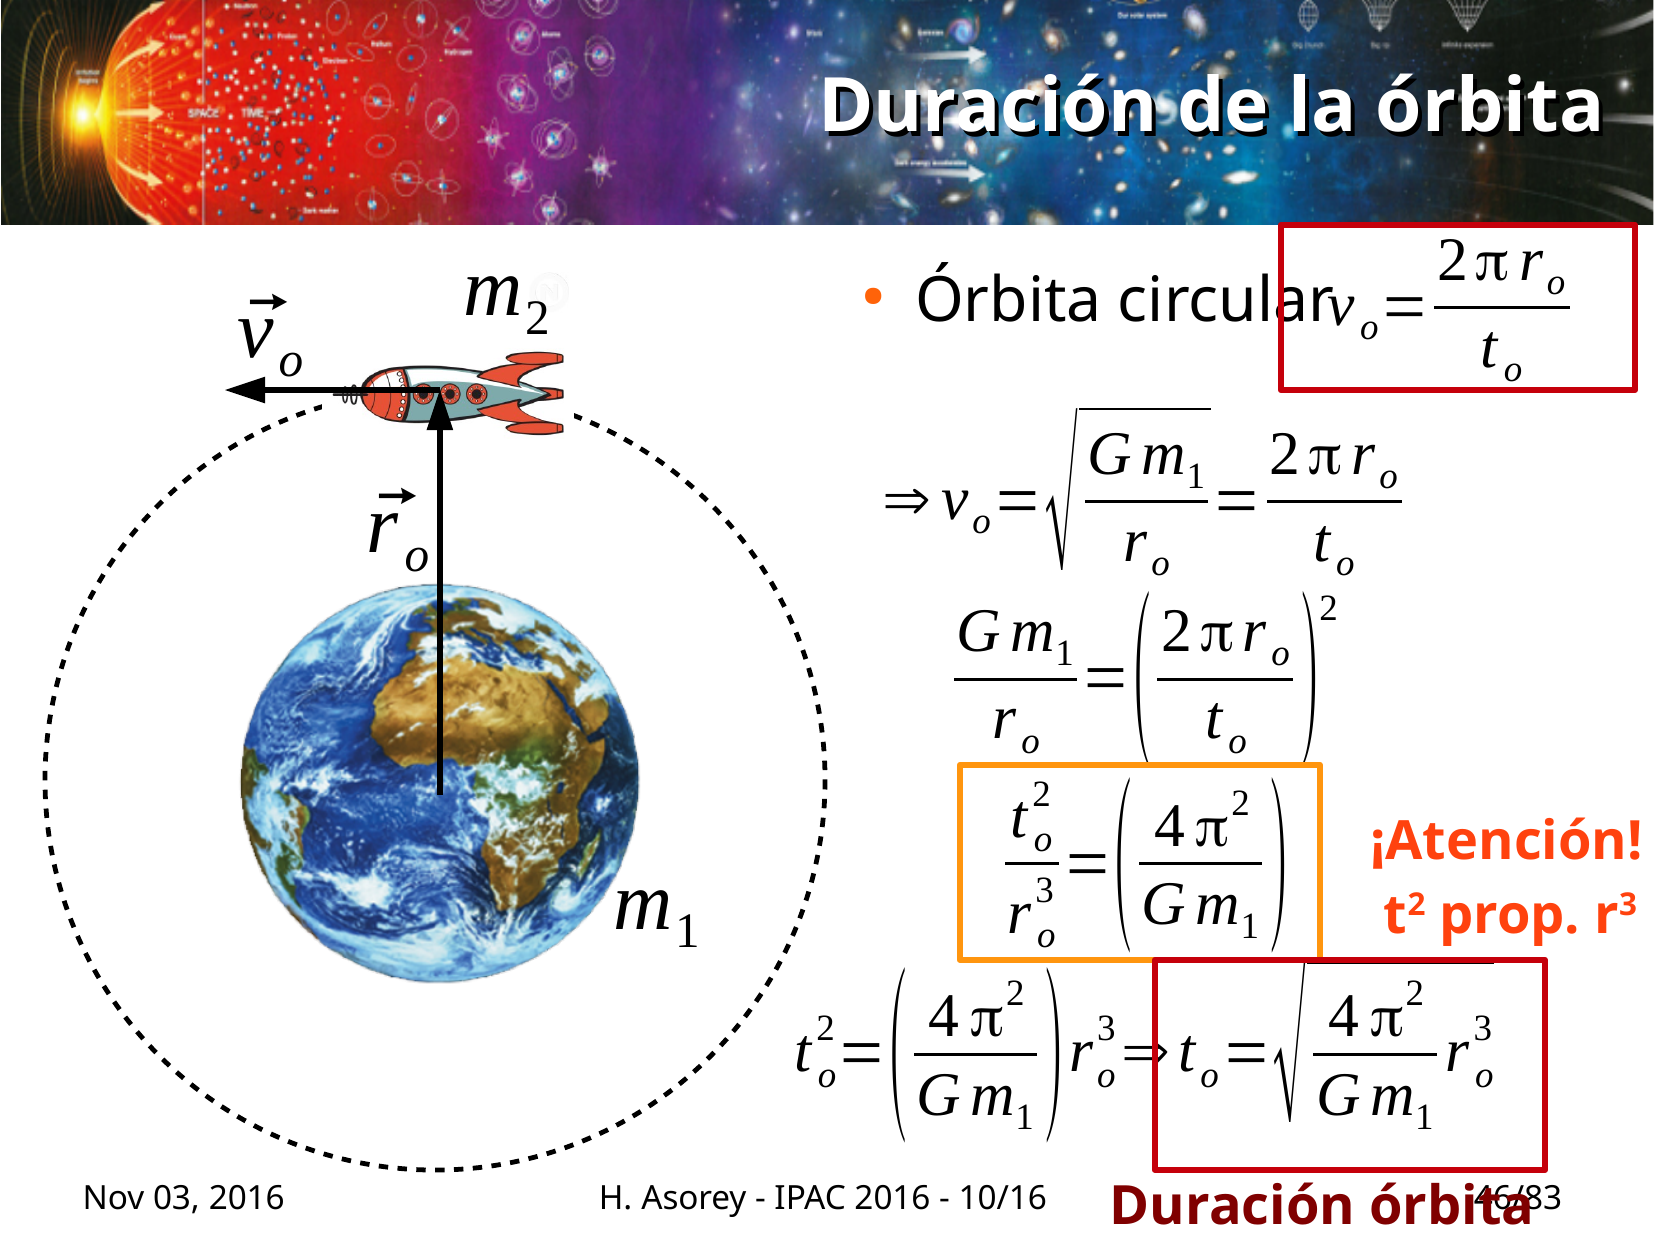

# Duración de la órbita
Órbita circular
¡Atención!
 t2 prop. r3
Duración órbita
Nov 03, 2016
H. Asorey - IPAC 2016 - 10/16
46